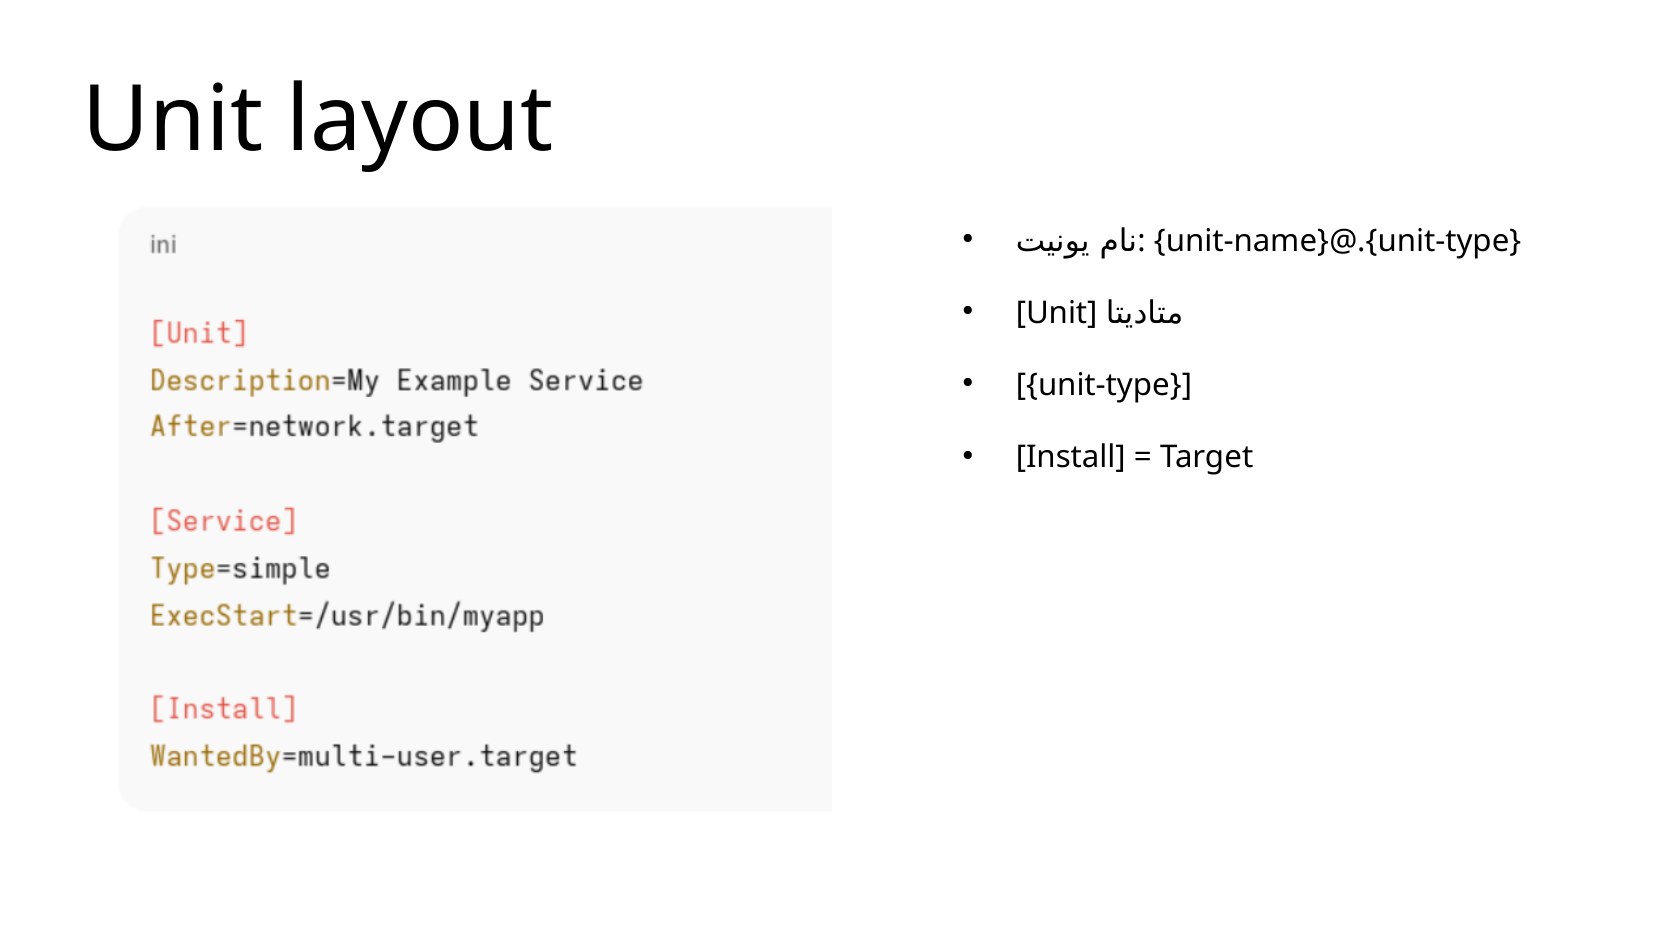

# Unit layout
نام یونیت: {unit-name}@.{unit-type}
[Unit] متادیتا
[{unit-type}]
[Install] = Target